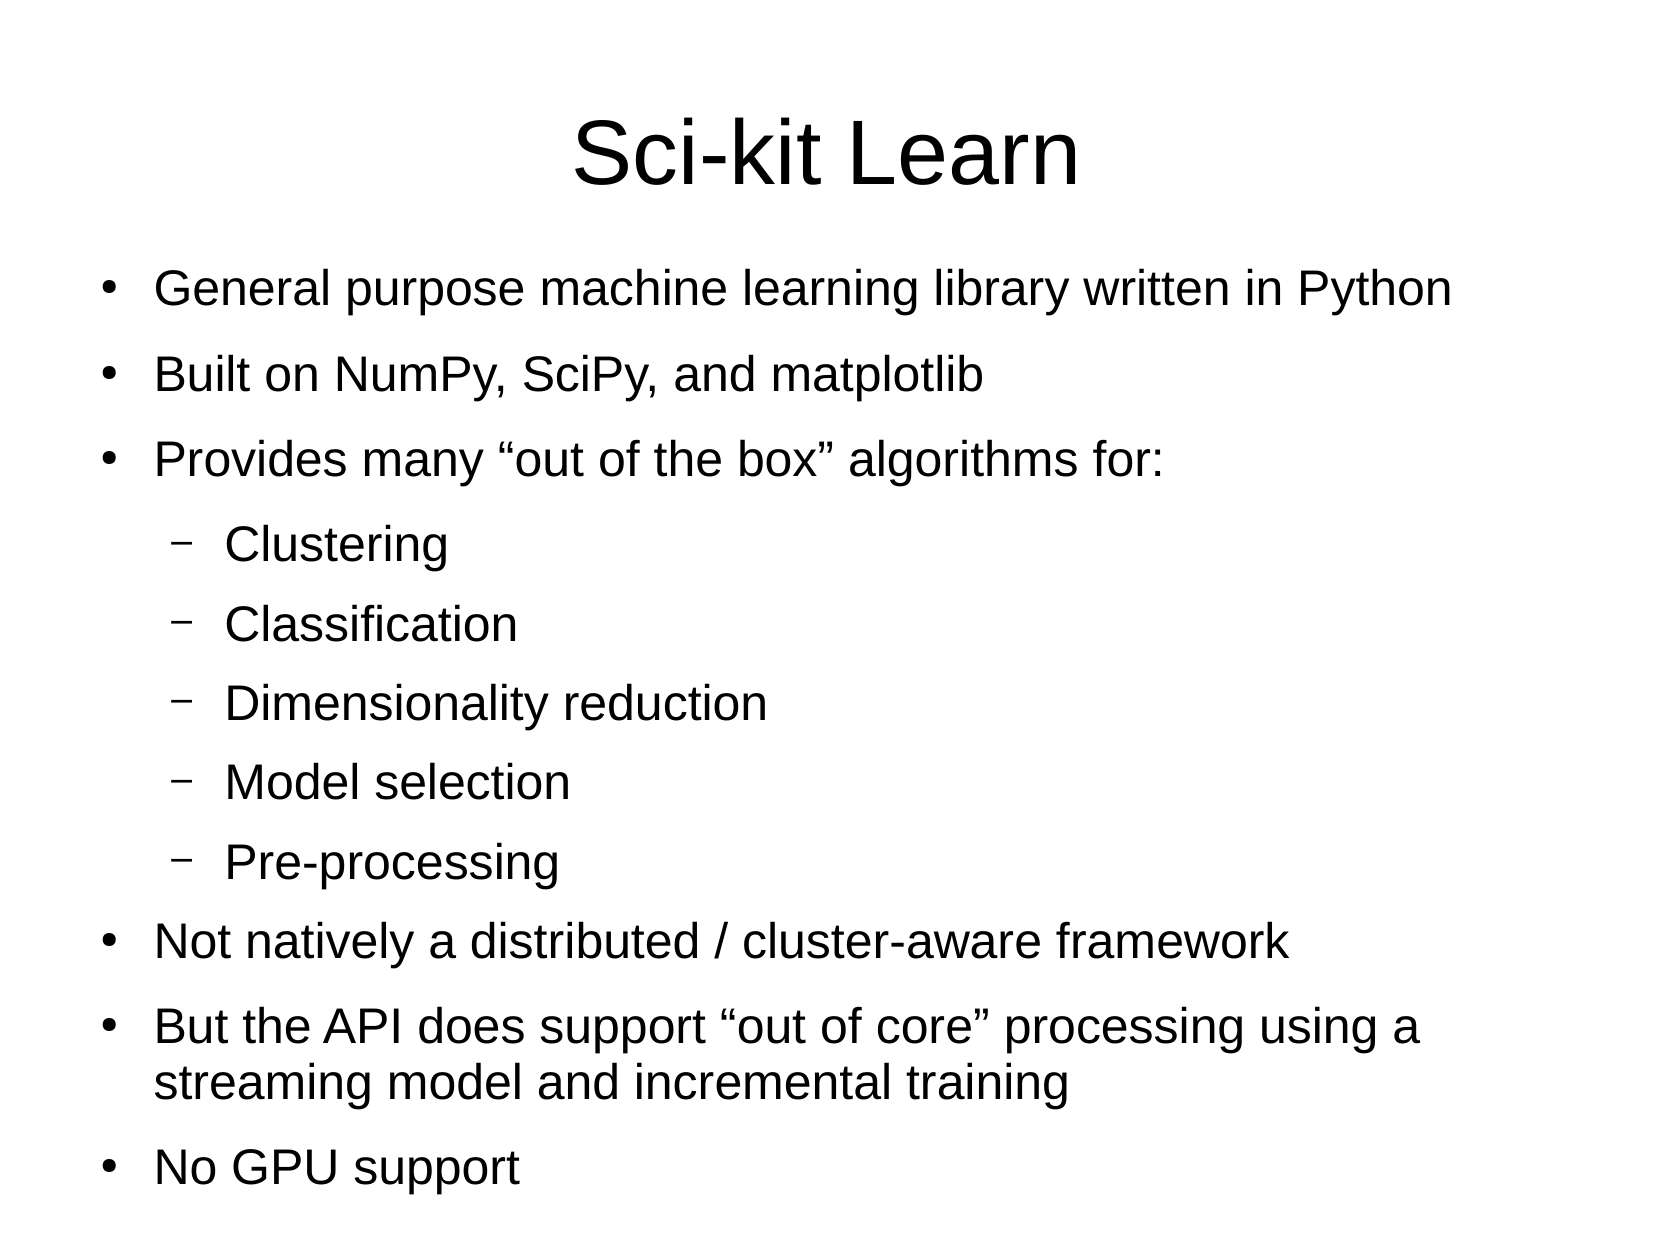

# Sci-kit Learn
General purpose machine learning library written in Python
Built on NumPy, SciPy, and matplotlib
Provides many “out of the box” algorithms for:
Clustering
Classification
Dimensionality reduction
Model selection
Pre-processing
Not natively a distributed / cluster-aware framework
But the API does support “out of core” processing using a streaming model and incremental training
No GPU support